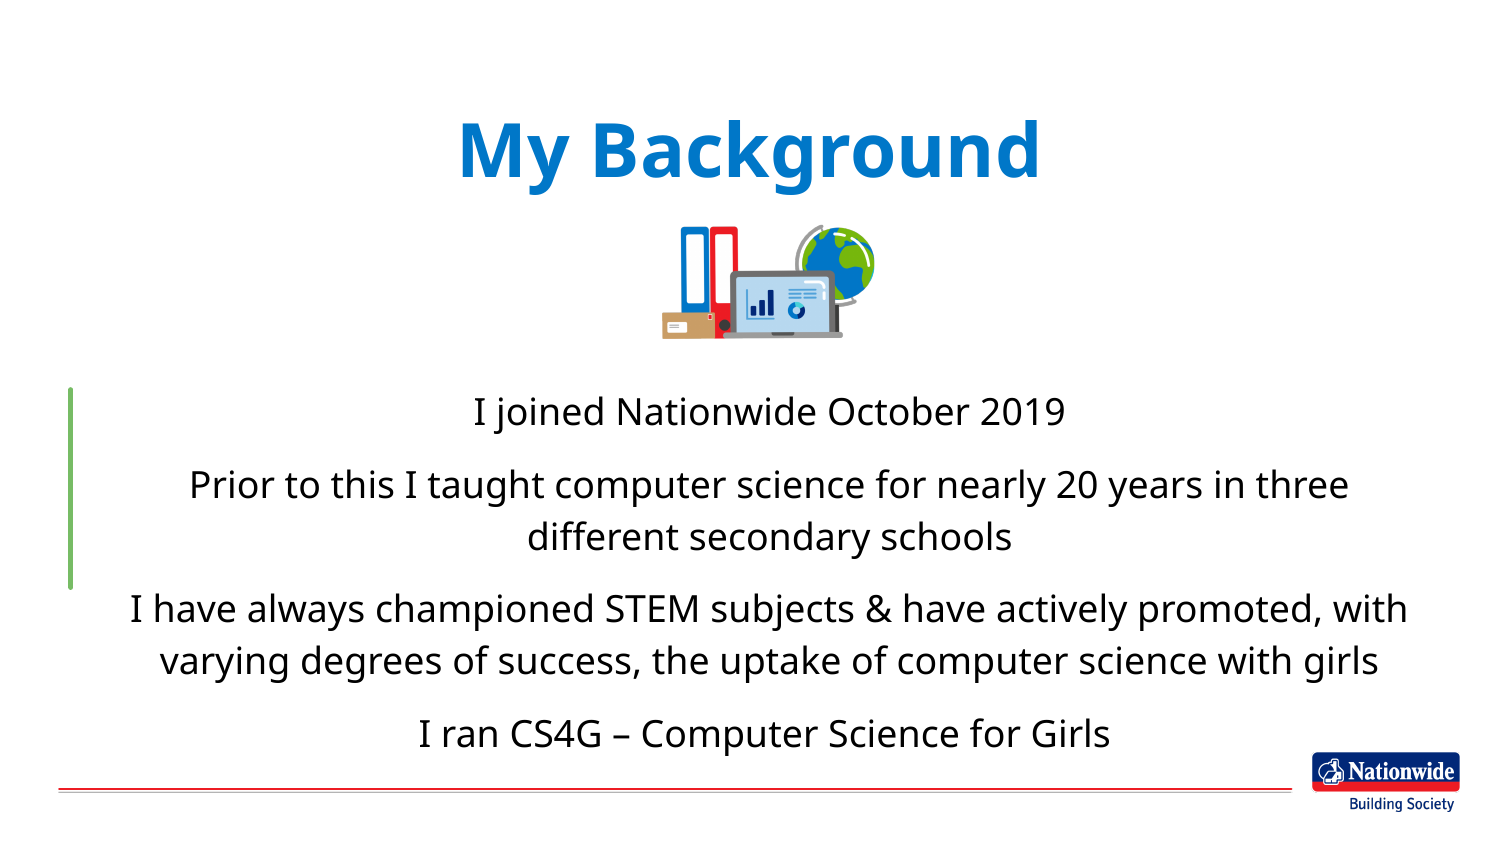

# My Background
I joined Nationwide October 2019
Prior to this I taught computer science for nearly 20 years in three different secondary schools
I have always championed STEM subjects & have actively promoted, with varying degrees of success, the uptake of computer science with girls
I ran CS4G – Computer Science for Girls